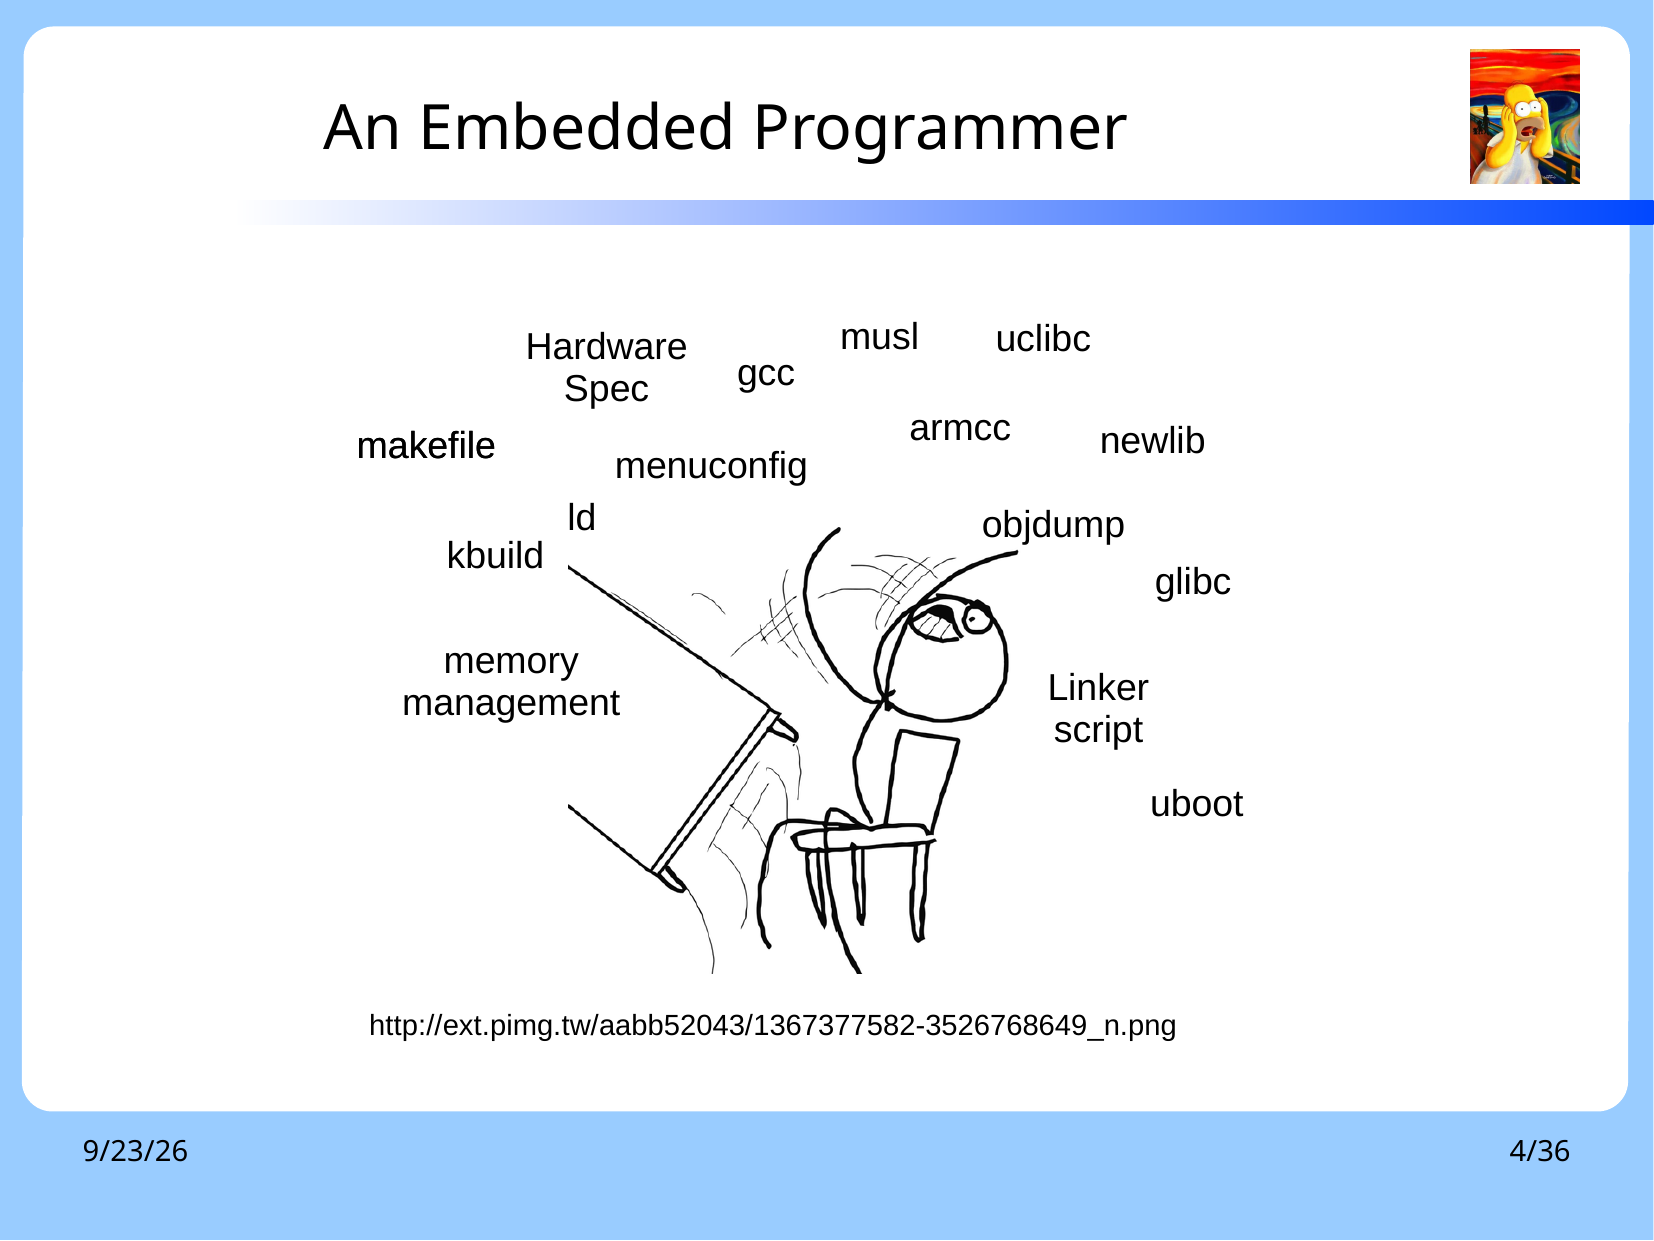

# An Embedded Programmer
musl
uclibc
Hardware
Spec
gcc
armcc
newlib
makefile
makefile
menuconfig
ld
objdump
kbuild
glibc
memory
management
Linker
script
uboot
http://ext.pimg.tw/aabb52043/1367377582-3526768649_n.png
4